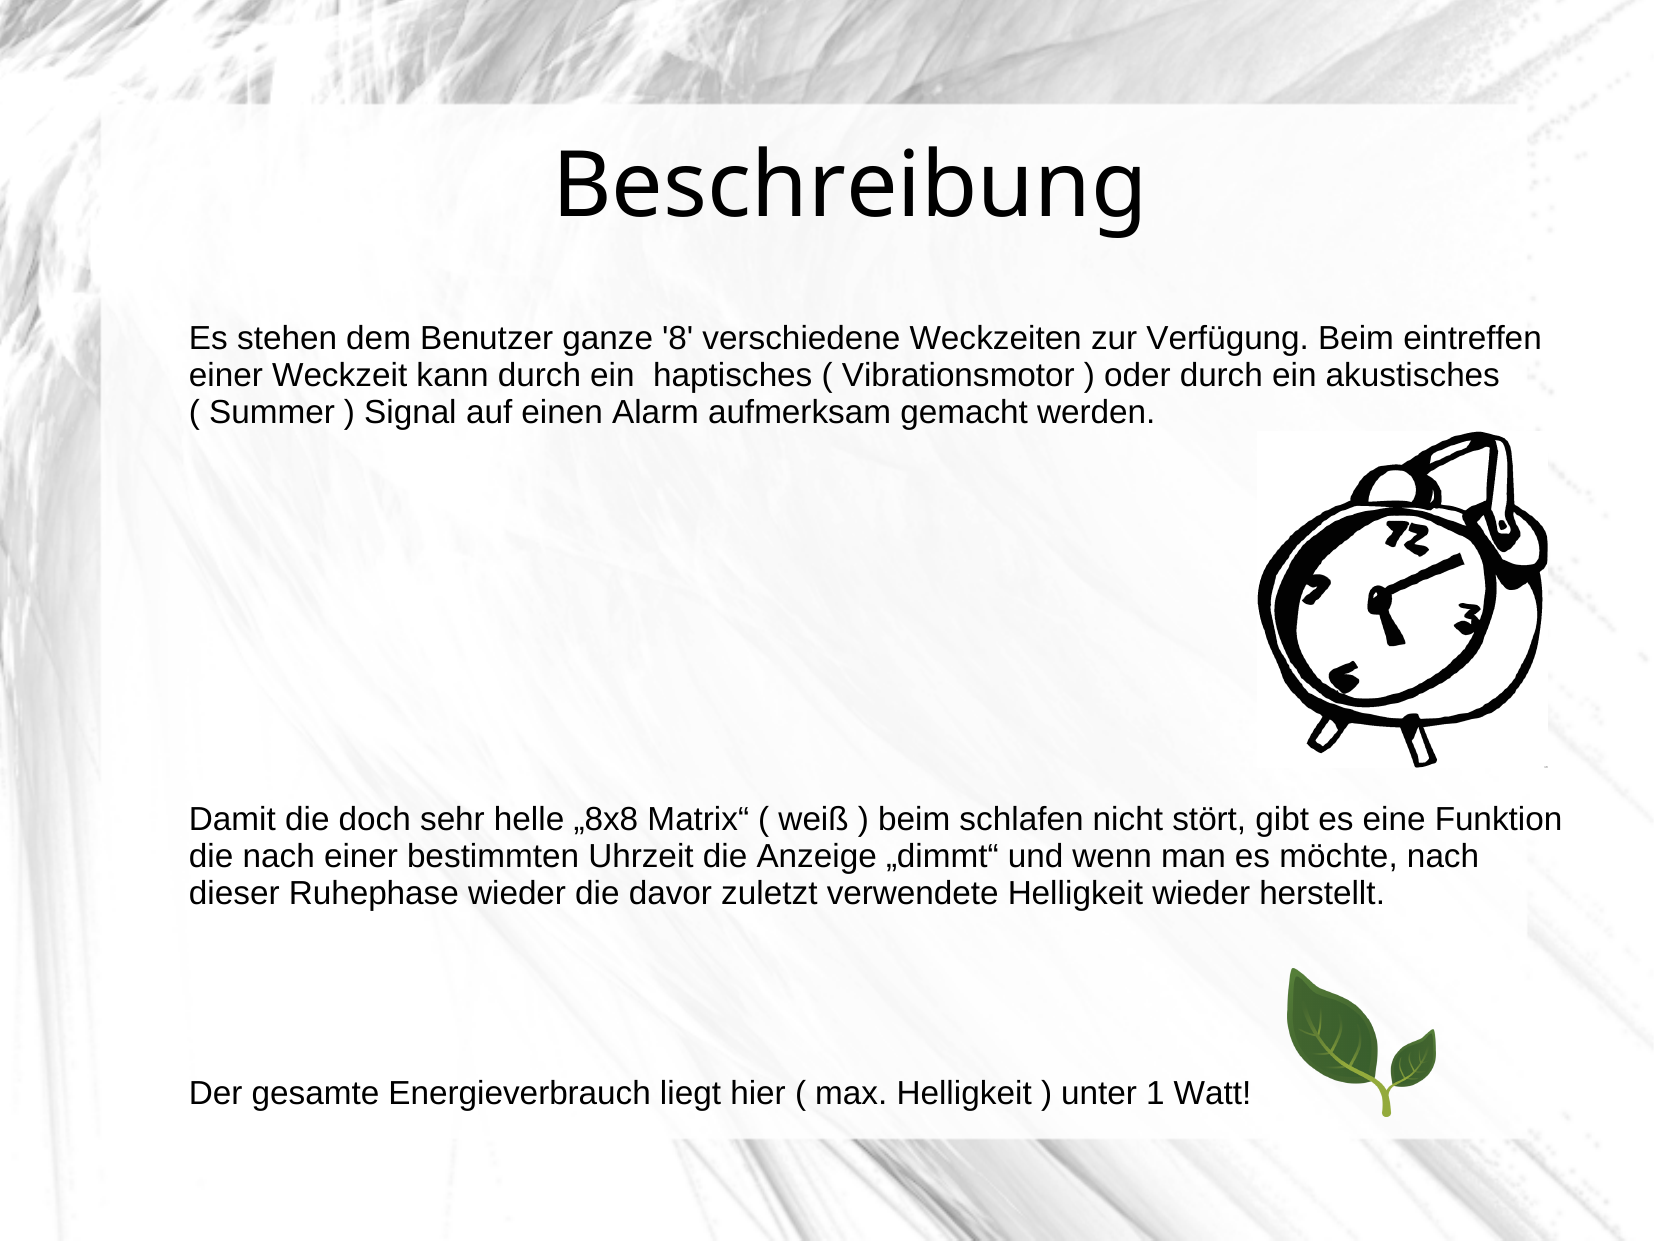

# Beschreibung
Es stehen dem Benutzer ganze '8' verschiedene Weckzeiten zur Verfügung. Beim eintreffen einer Weckzeit kann durch ein haptisches ( Vibrationsmotor ) oder durch ein akustisches ( Summer ) Signal auf einen Alarm aufmerksam gemacht werden.
Damit die doch sehr helle „8x8 Matrix“ ( weiß ) beim schlafen nicht stört, gibt es eine Funktion die nach einer bestimmten Uhrzeit die Anzeige „dimmt“ und wenn man es möchte, nach dieser Ruhephase wieder die davor zuletzt verwendete Helligkeit wieder herstellt.
Der gesamte Energieverbrauch liegt hier ( max. Helligkeit ) unter 1 Watt!